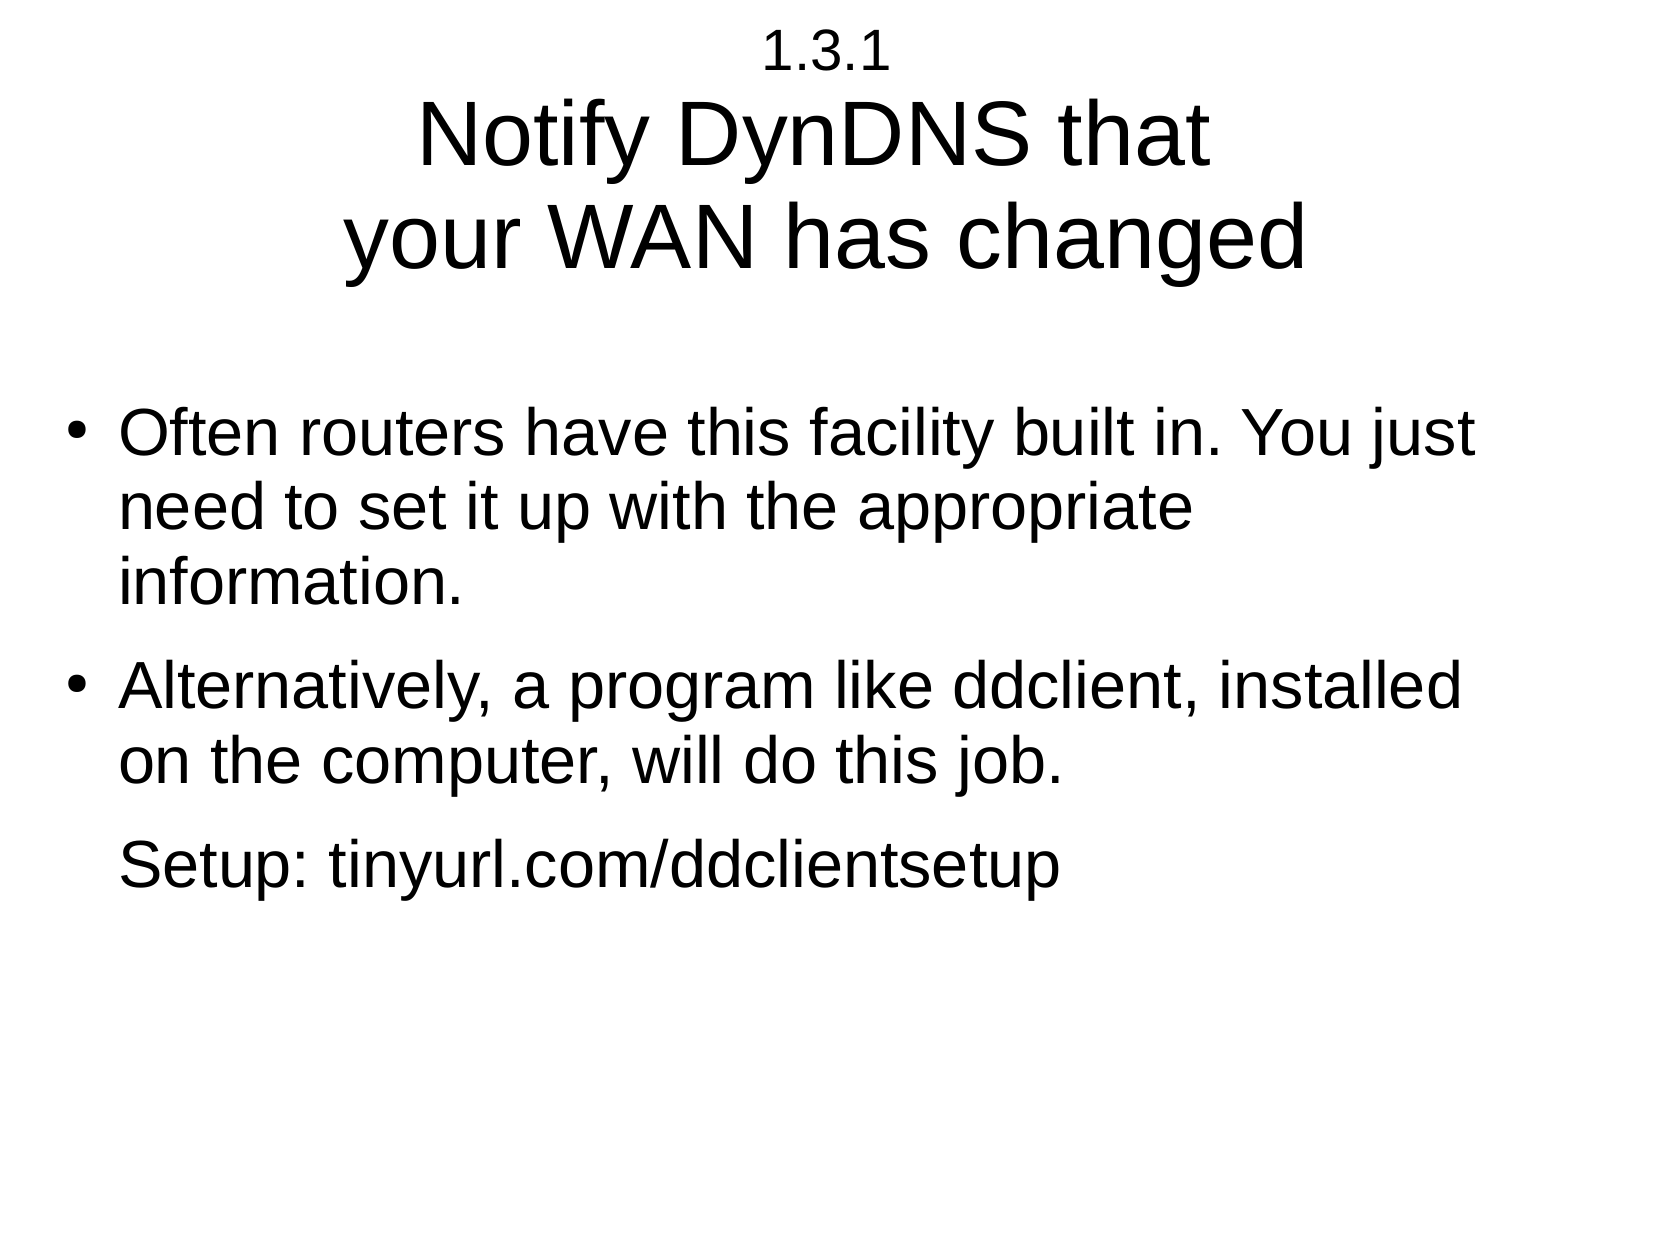

# 1.3.1 Notify DynDNS that your WAN has changed
Often routers have this facility built in. You just need to set it up with the appropriate information.
Alternatively, a program like ddclient, installed on the computer, will do this job.
Setup: tinyurl.com/ddclientsetup